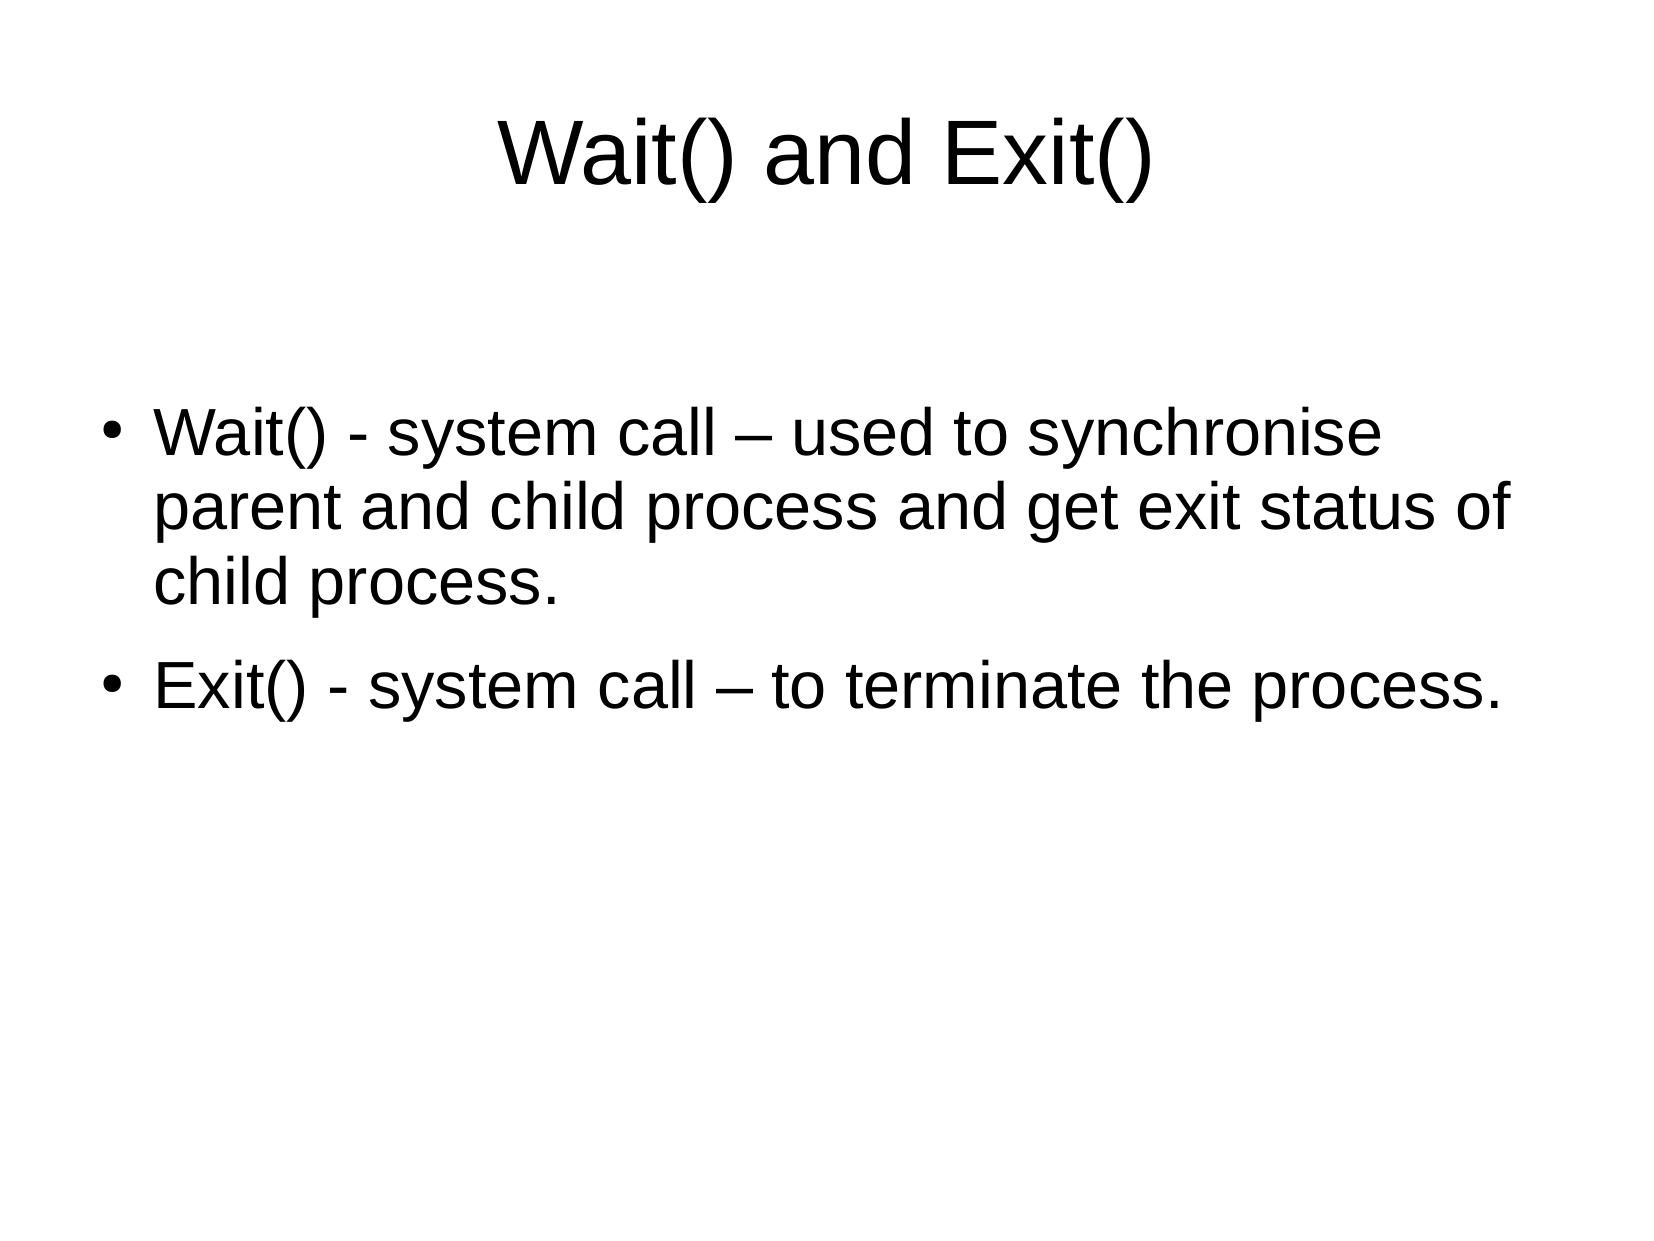

# Wait() and Exit()
Wait() - system call – used to synchronise parent and child process and get exit status of child process.
Exit() - system call – to terminate the process.